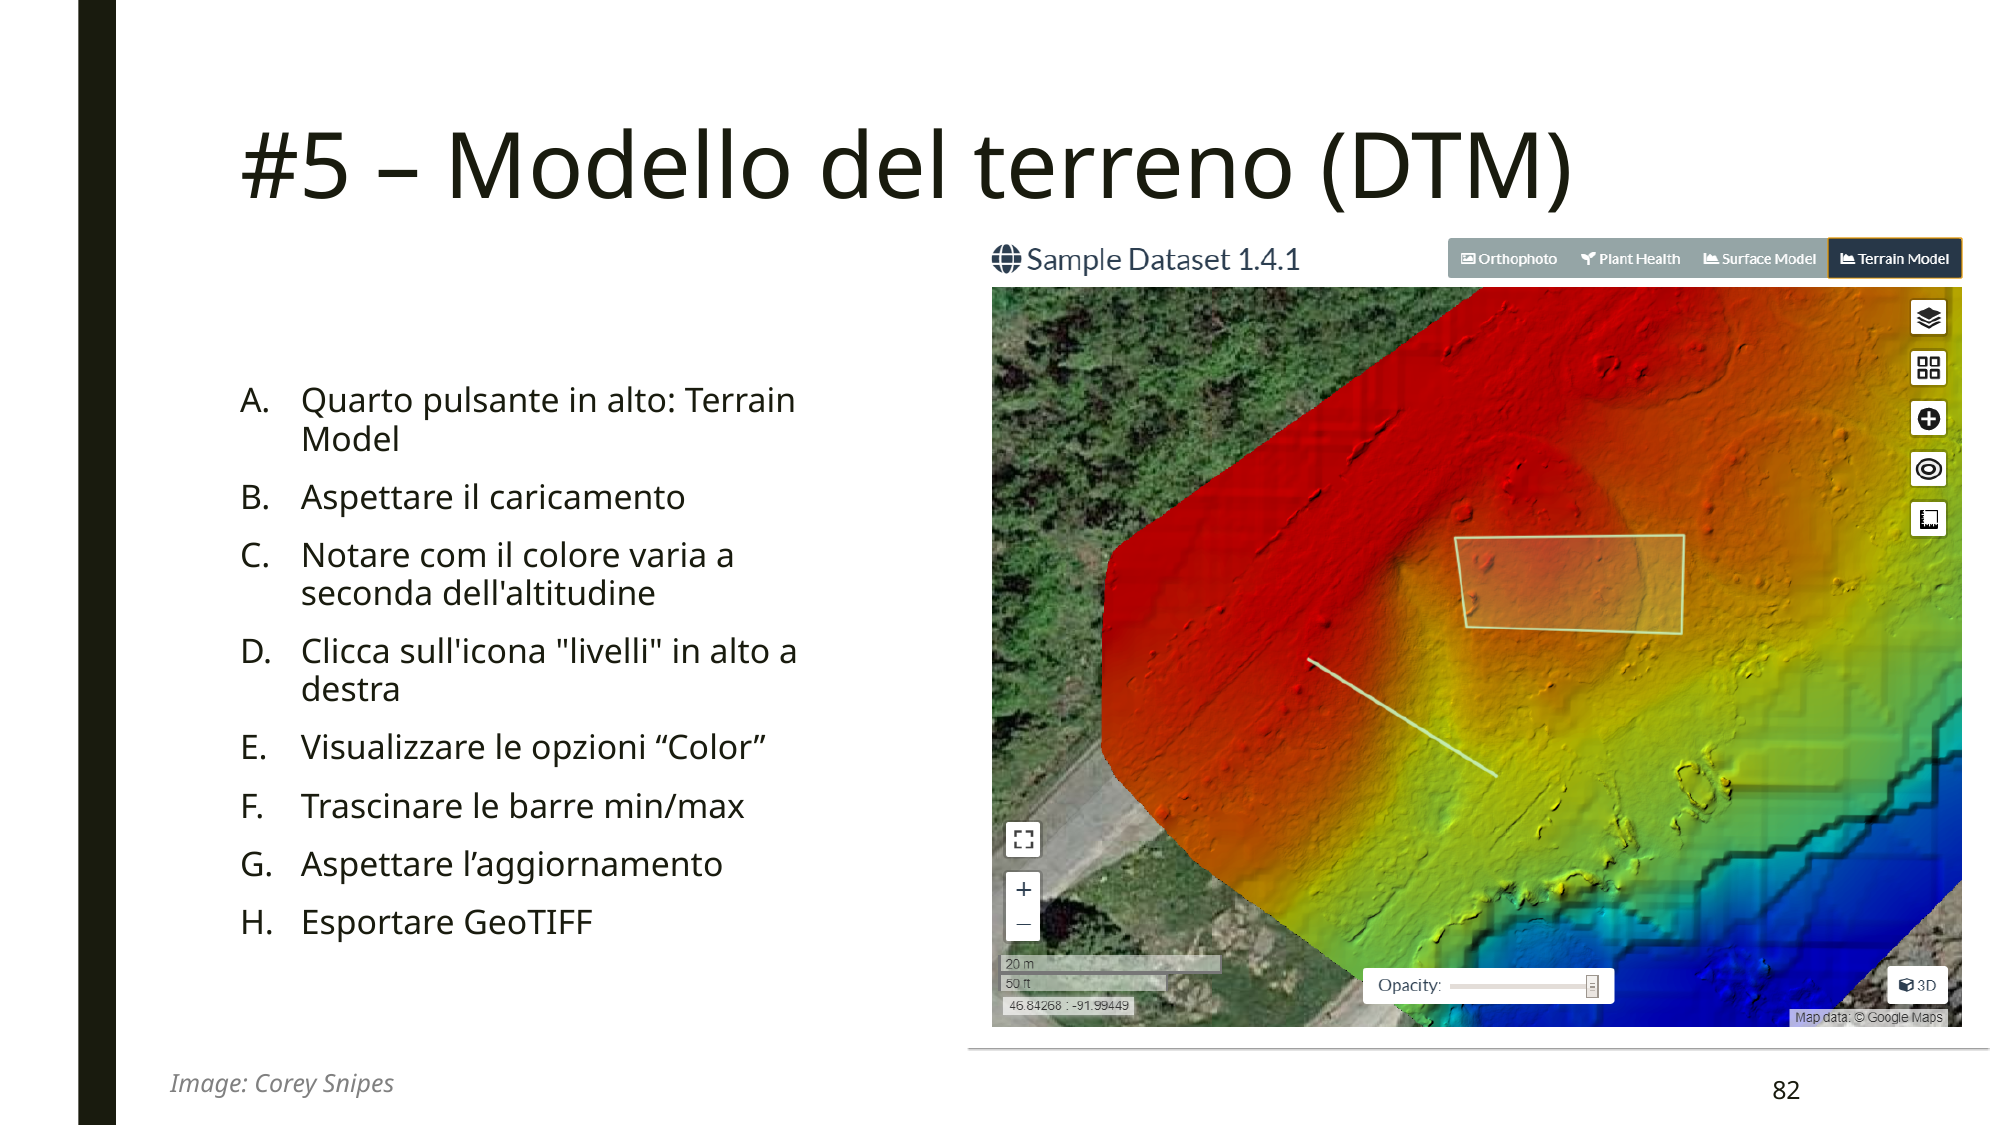

# #5 – Modello del terreno (DTM)
Quarto pulsante in alto: Terrain Model
Aspettare il caricamento
Notare com il colore varia a seconda dell'altitudine
Clicca sull'icona "livelli" in alto a destra
Visualizzare le opzioni “Color”
Trascinare le barre min/max
Aspettare l’aggiornamento
Esportare GeoTIFF
Image: Corey Snipes